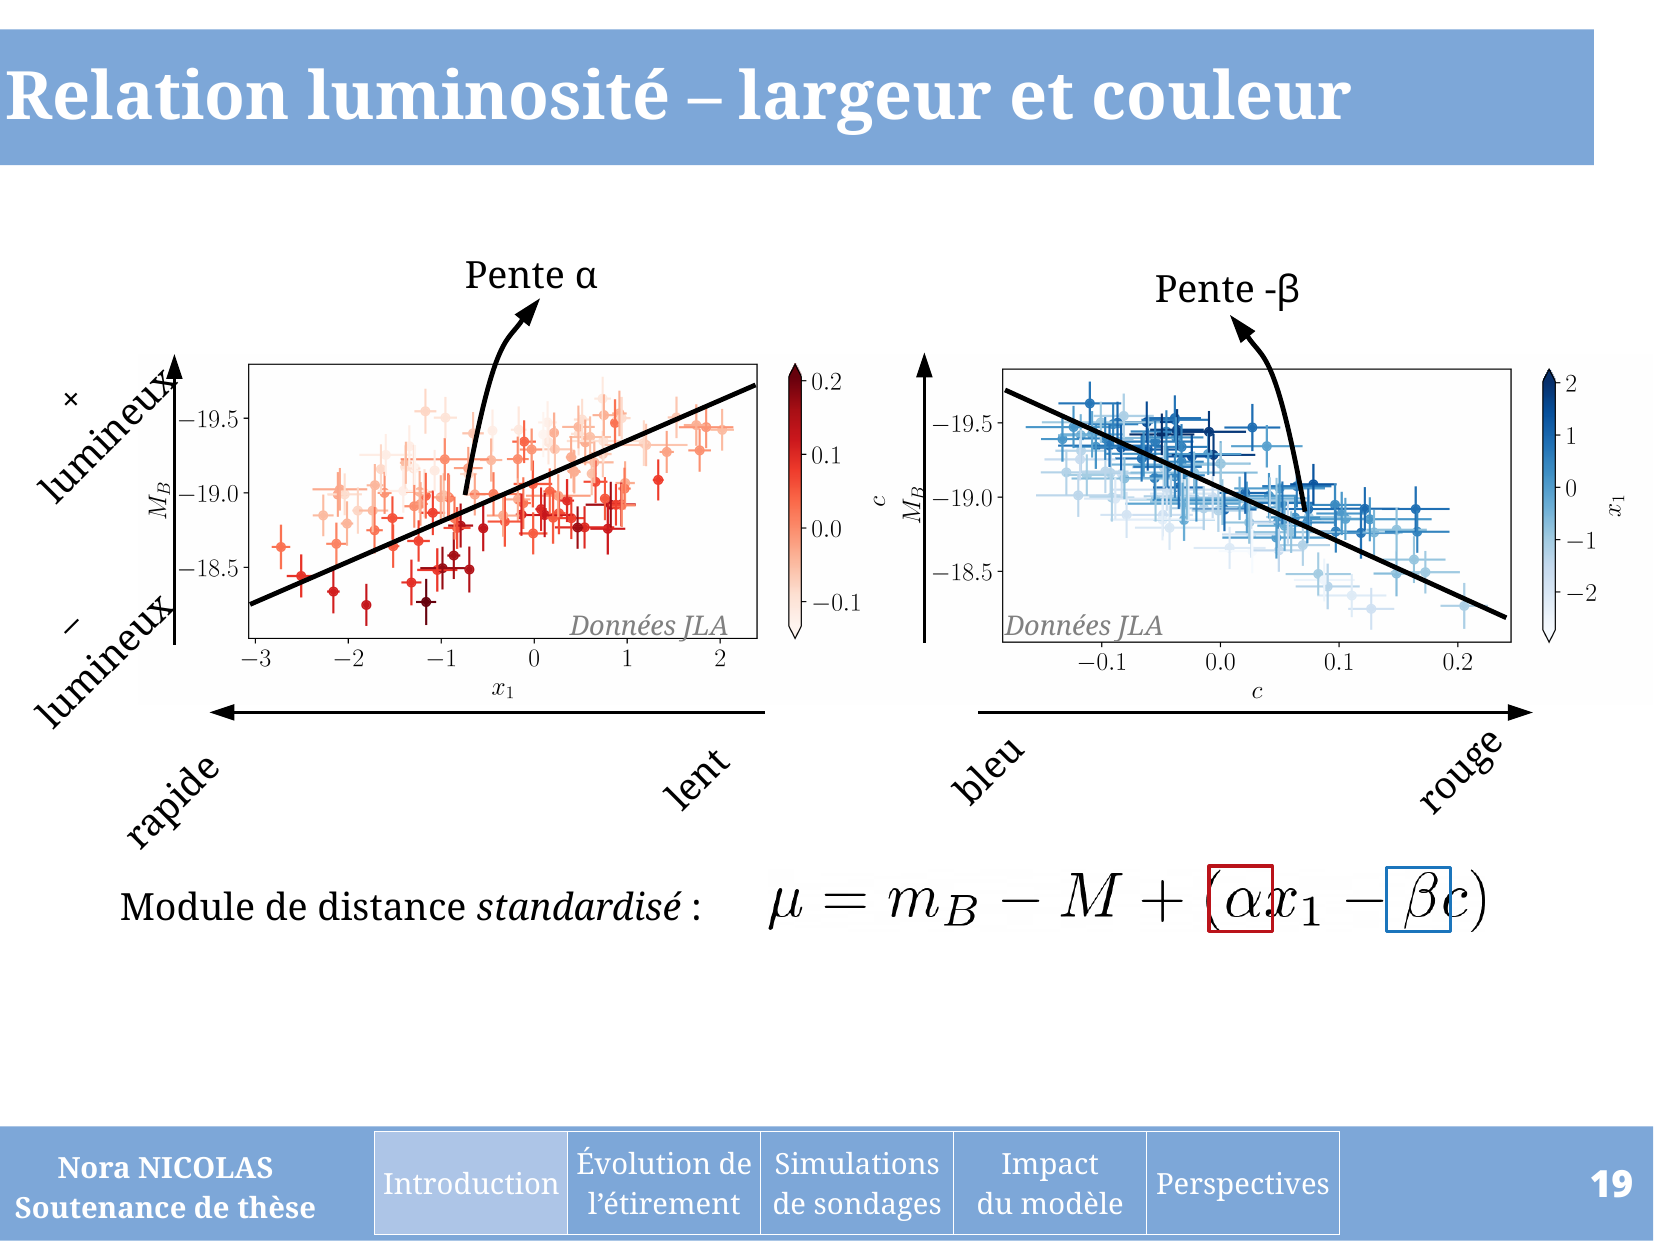

# Relation luminosité – largeur et couleur
Pente α
Pente -β
+
lumineux
–
lumineux
lent
rapide
Données JLA
Données JLA
bleu
rouge
Module de distance standardisé :
19
Introduction
Évolution de
l’étirement
Simulations
de sondages
Impact
du modèle
Perspectives